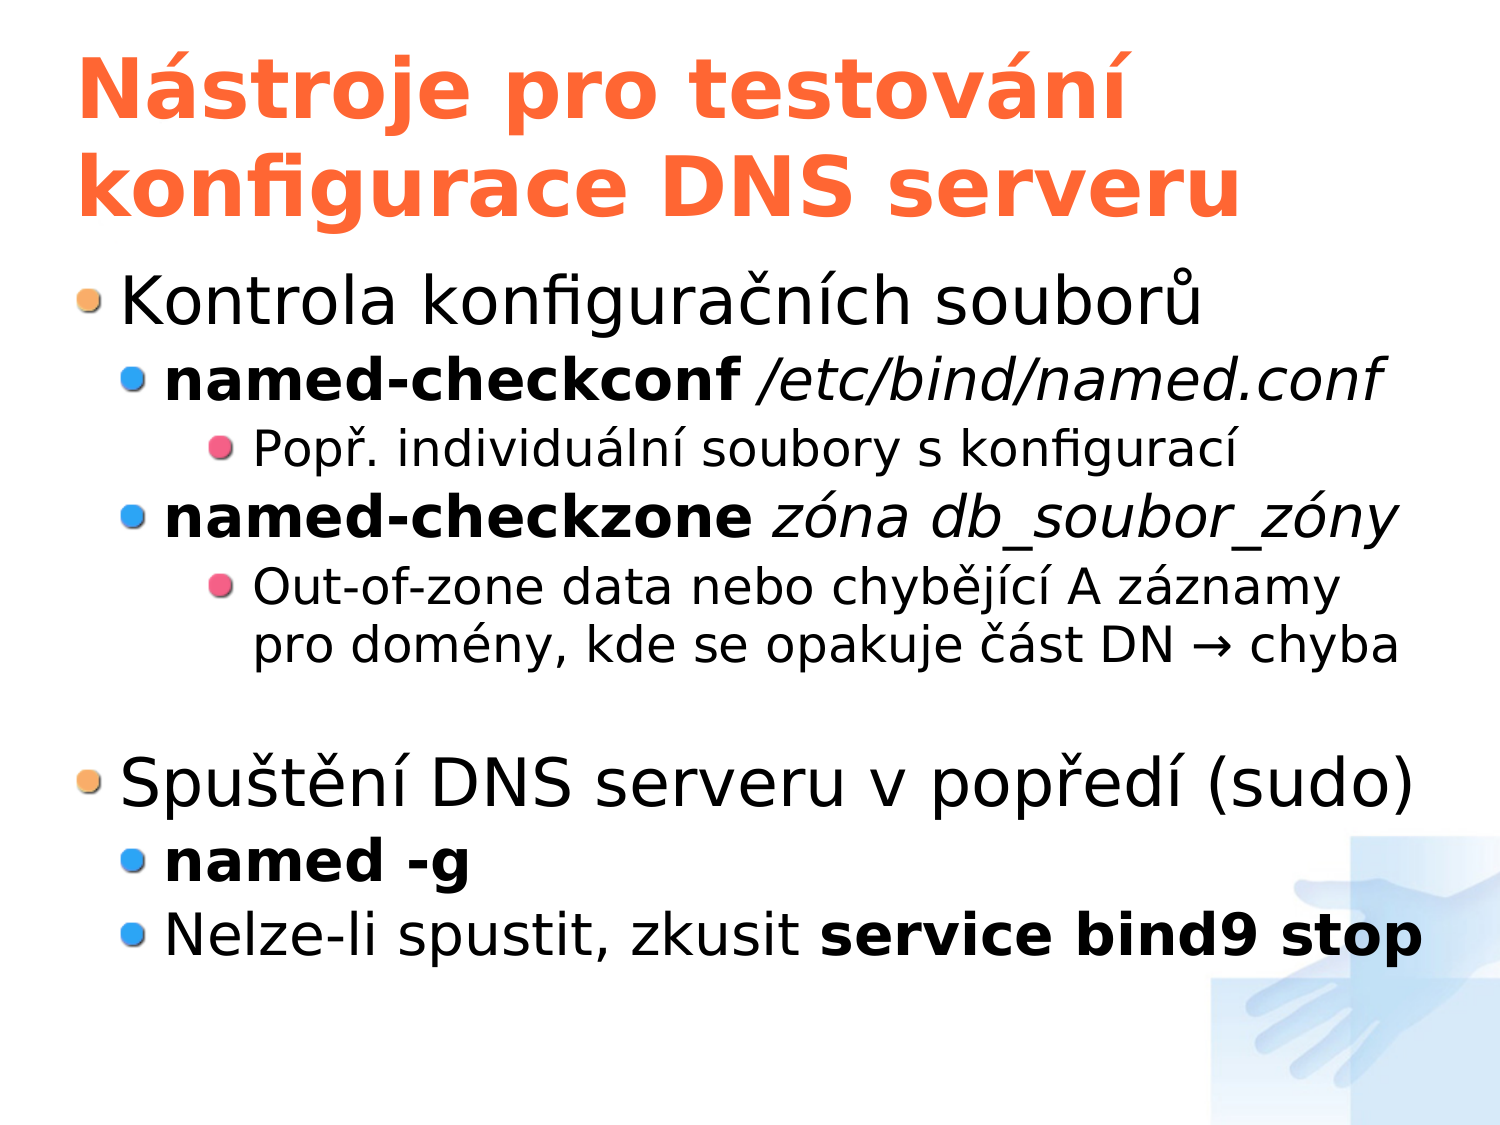

# Nástroje pro testování konfigurace DNS serveru
Kontrola konfiguračních souborů
named-checkconf /etc/bind/named.conf
Popř. individuální soubory s konfigurací
named-checkzone zóna db_soubor_zóny
Out-of-zone data nebo chybějící A záznamy pro domény, kde se opakuje část DN → chyba
Spuštění DNS serveru v popředí (sudo)
named -g
Nelze-li spustit, zkusit service bind9 stop